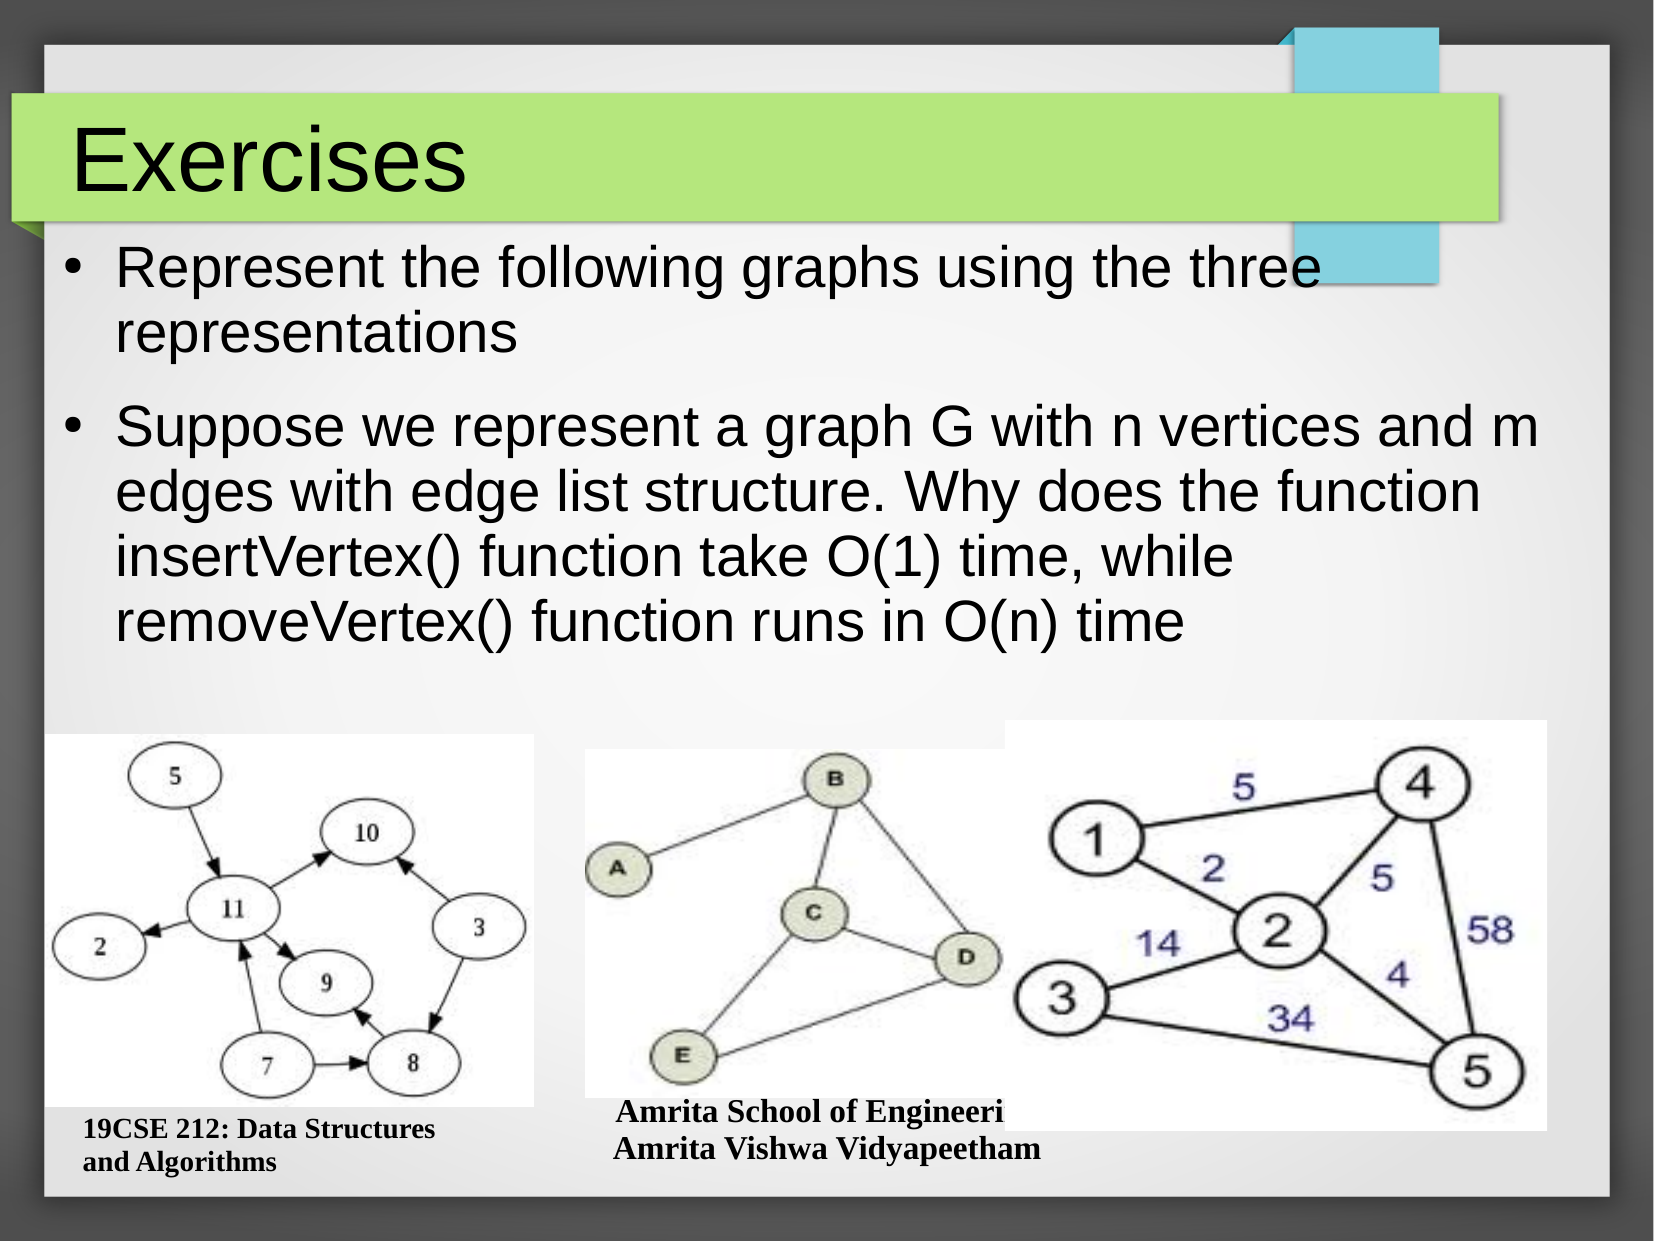

# Exercises
Represent the following graphs using the three representations
Suppose we represent a graph G with n vertices and m edges with edge list structure. Why does the function insertVertex() function take O(1) time, while removeVertex() function runs in O(n) time